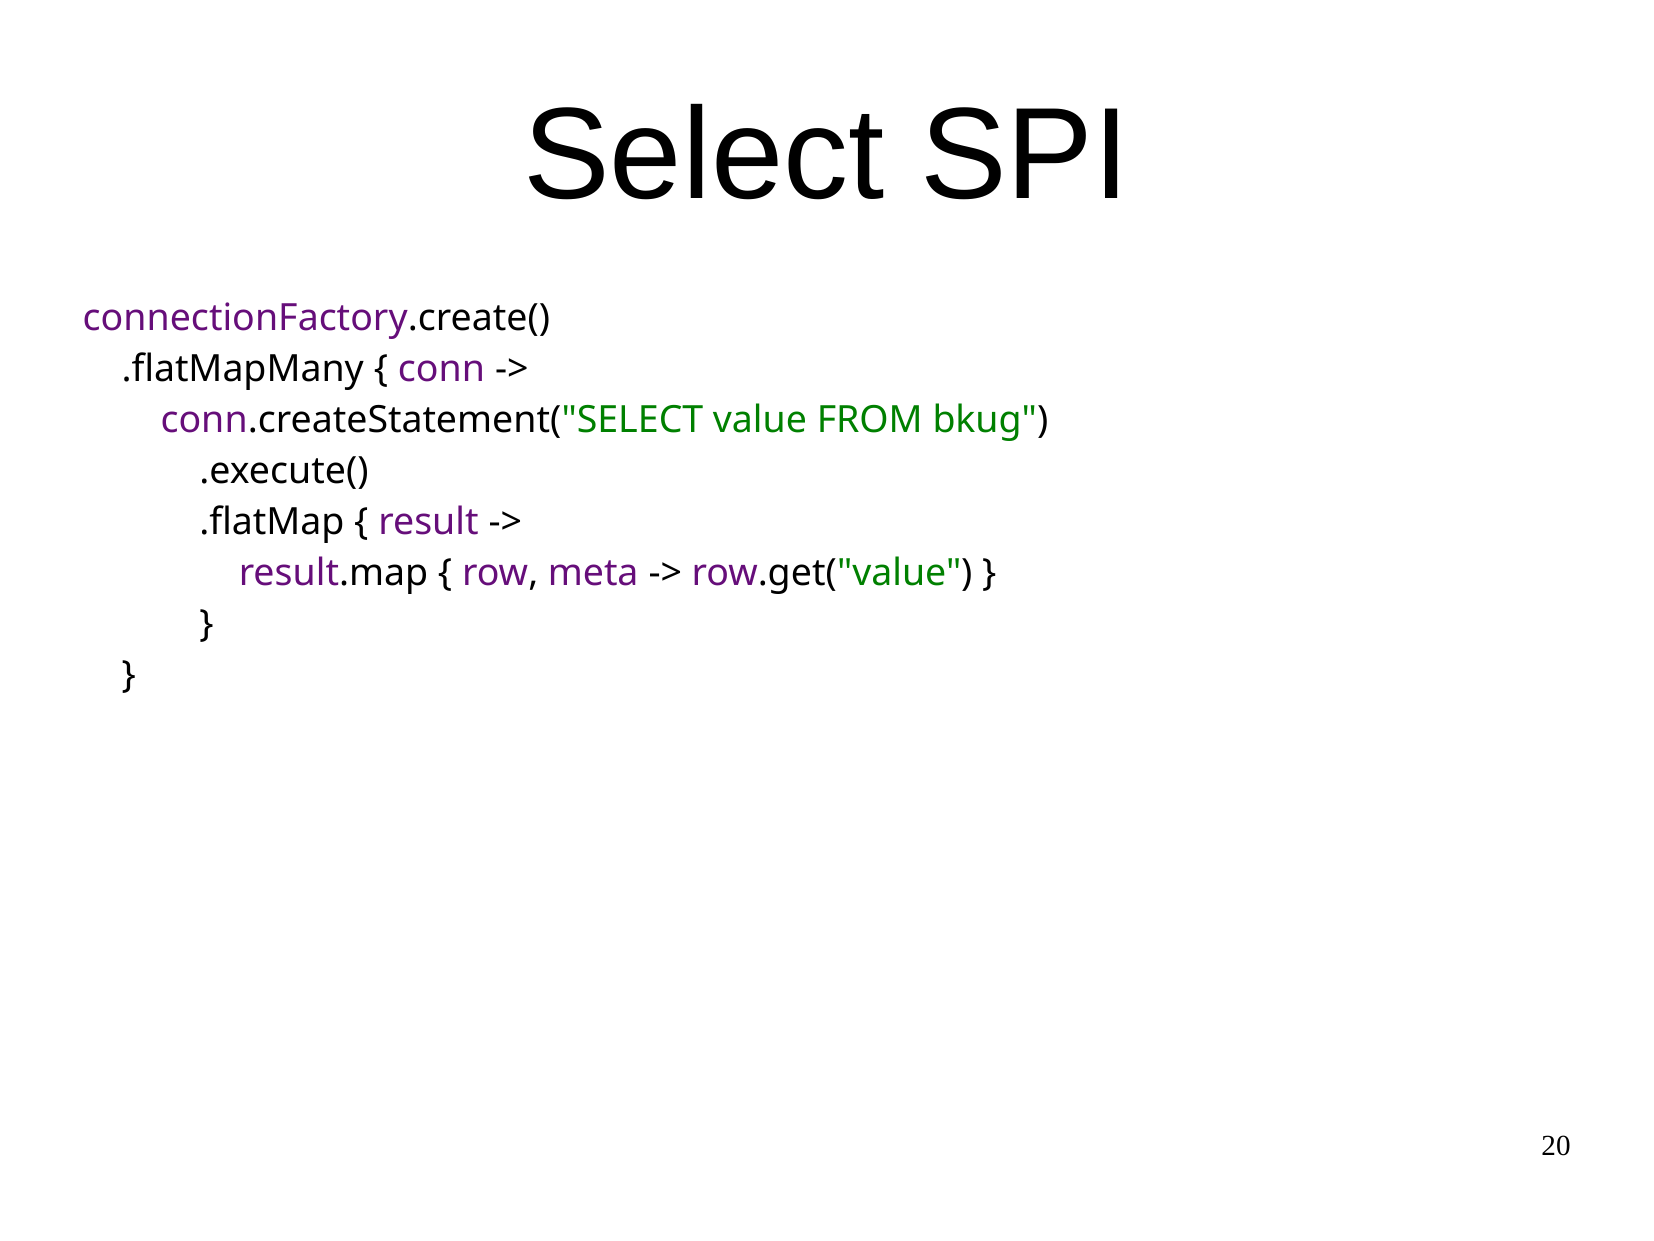

# Select SPI
connectionFactory.create()
 .flatMapMany { conn ->
 conn.createStatement("SELECT value FROM bkug")
 .execute()
 .flatMap { result ->
 result.map { row, meta -> row.get("value") }
 }
 }
20